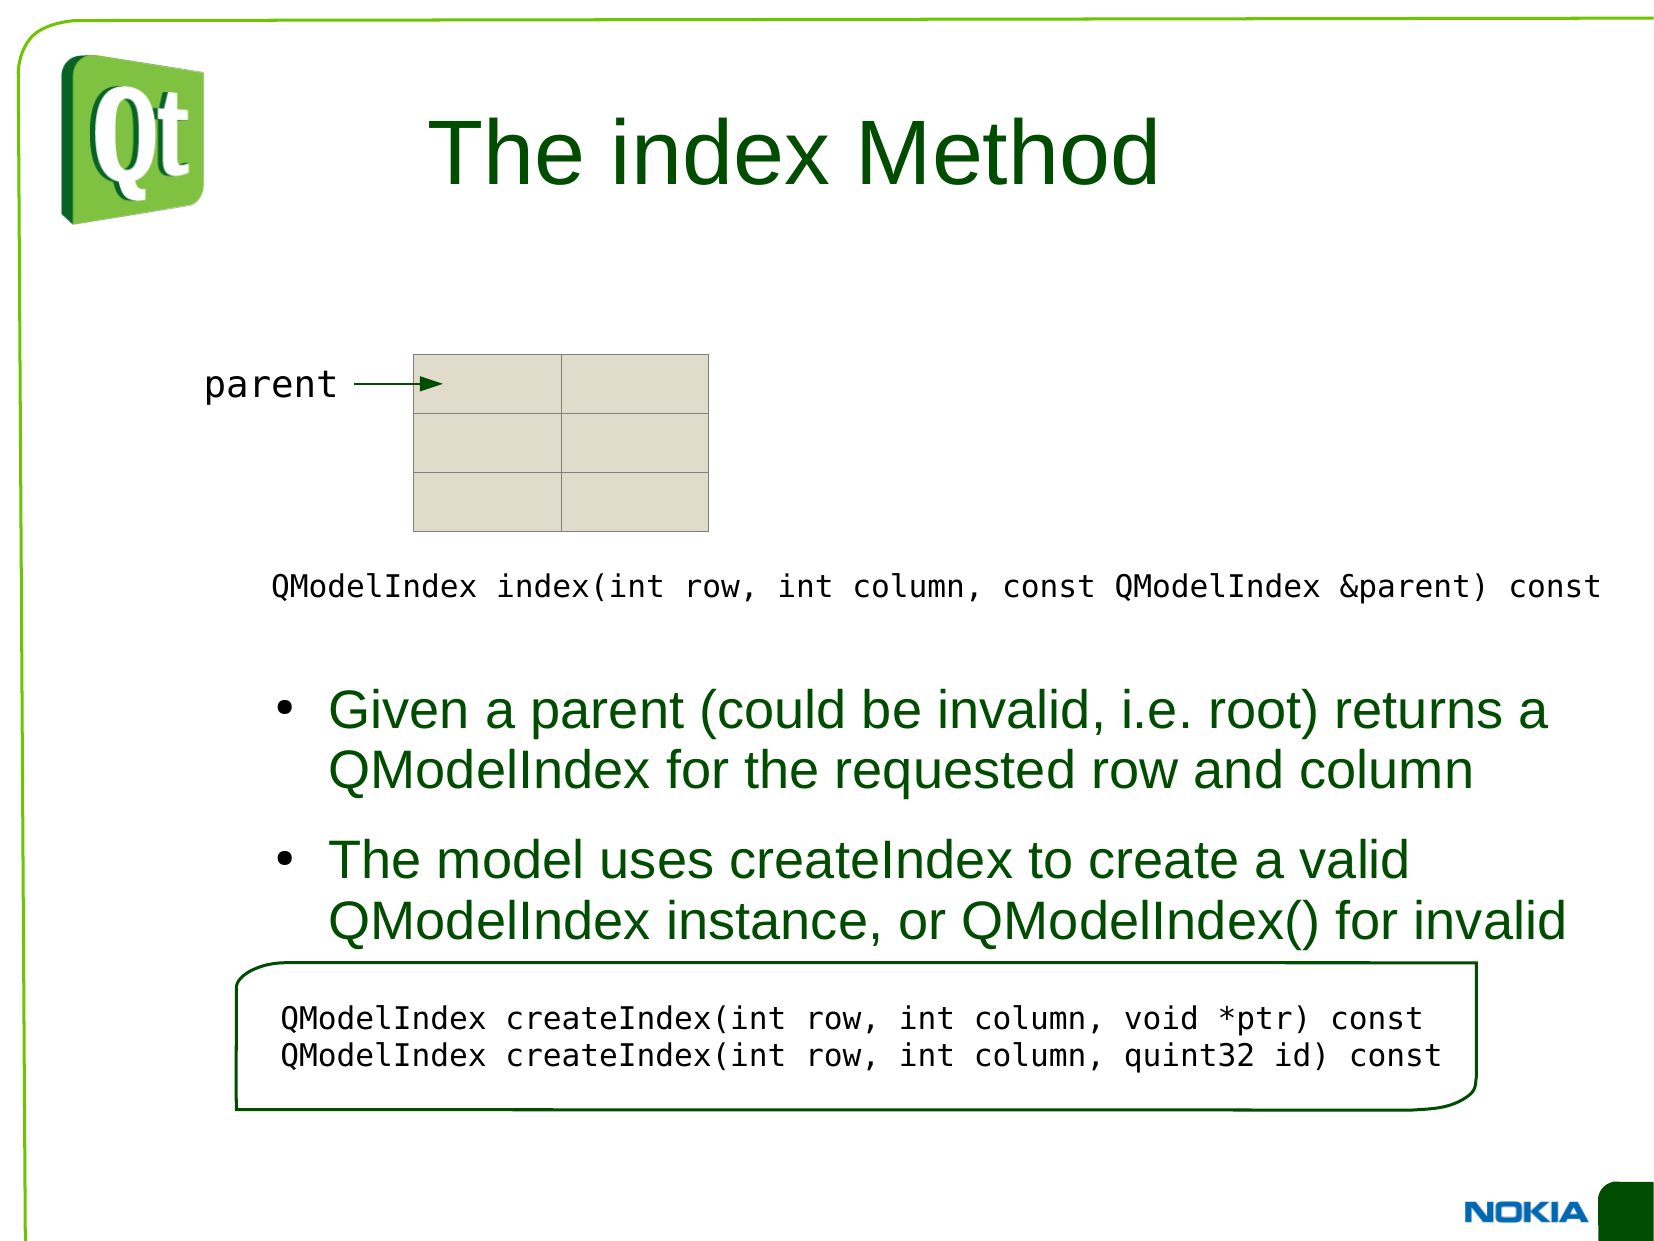

# The index Method
parent
QModelIndex index(int row, int column, const QModelIndex &parent) const
Given a parent (could be invalid, i.e. root) returns a QModelIndex for the requested row and column
The model uses createIndex to create a valid QModelIndex instance, or QModelIndex() for invalid
QModelIndex createIndex(int row, int column, void *ptr) const
QModelIndex createIndex(int row, int column, quint32 id) const